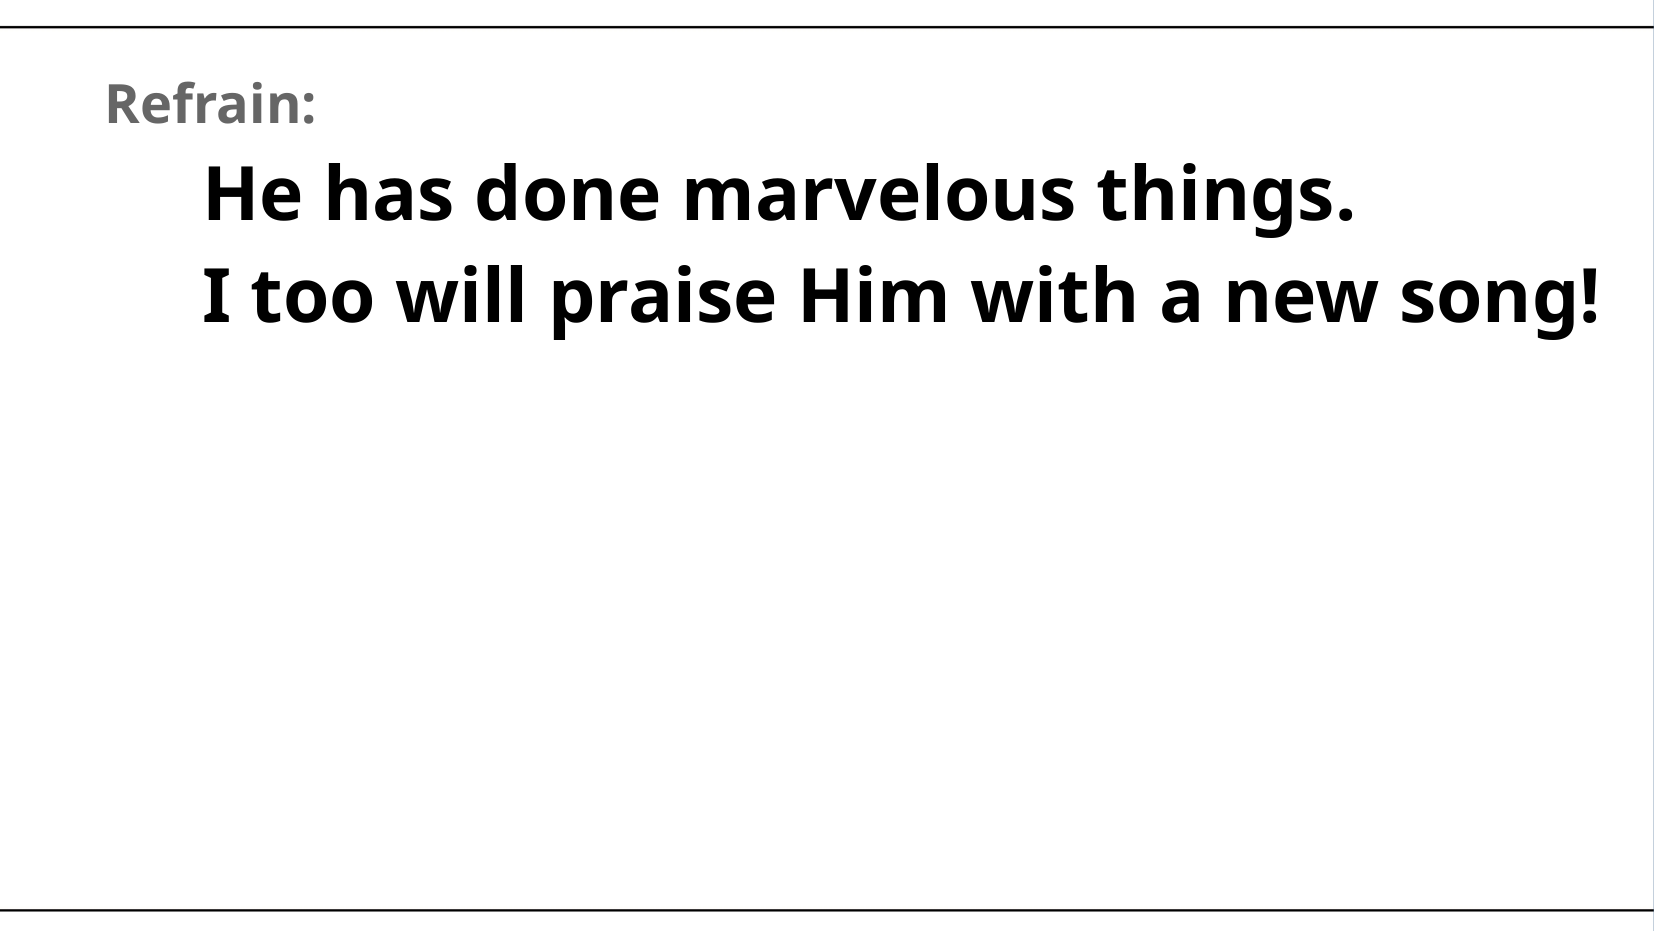

Refrain:
 He has done marvelous things.
 I too will praise Him with a new song!